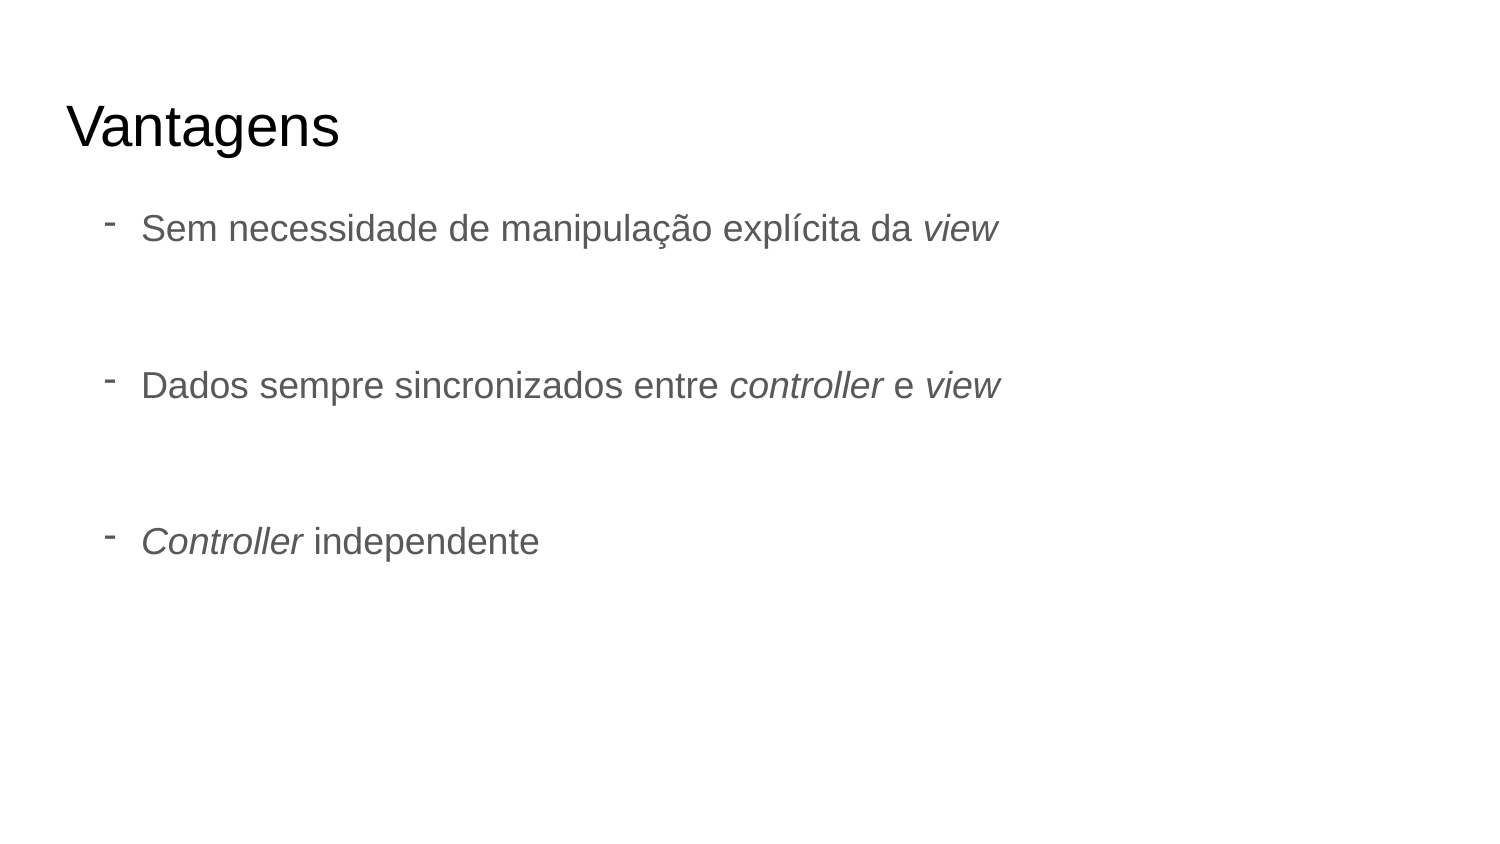

# Vantagens
Sem necessidade de manipulação explícita da view
Dados sempre sincronizados entre controller e view
Controller independente